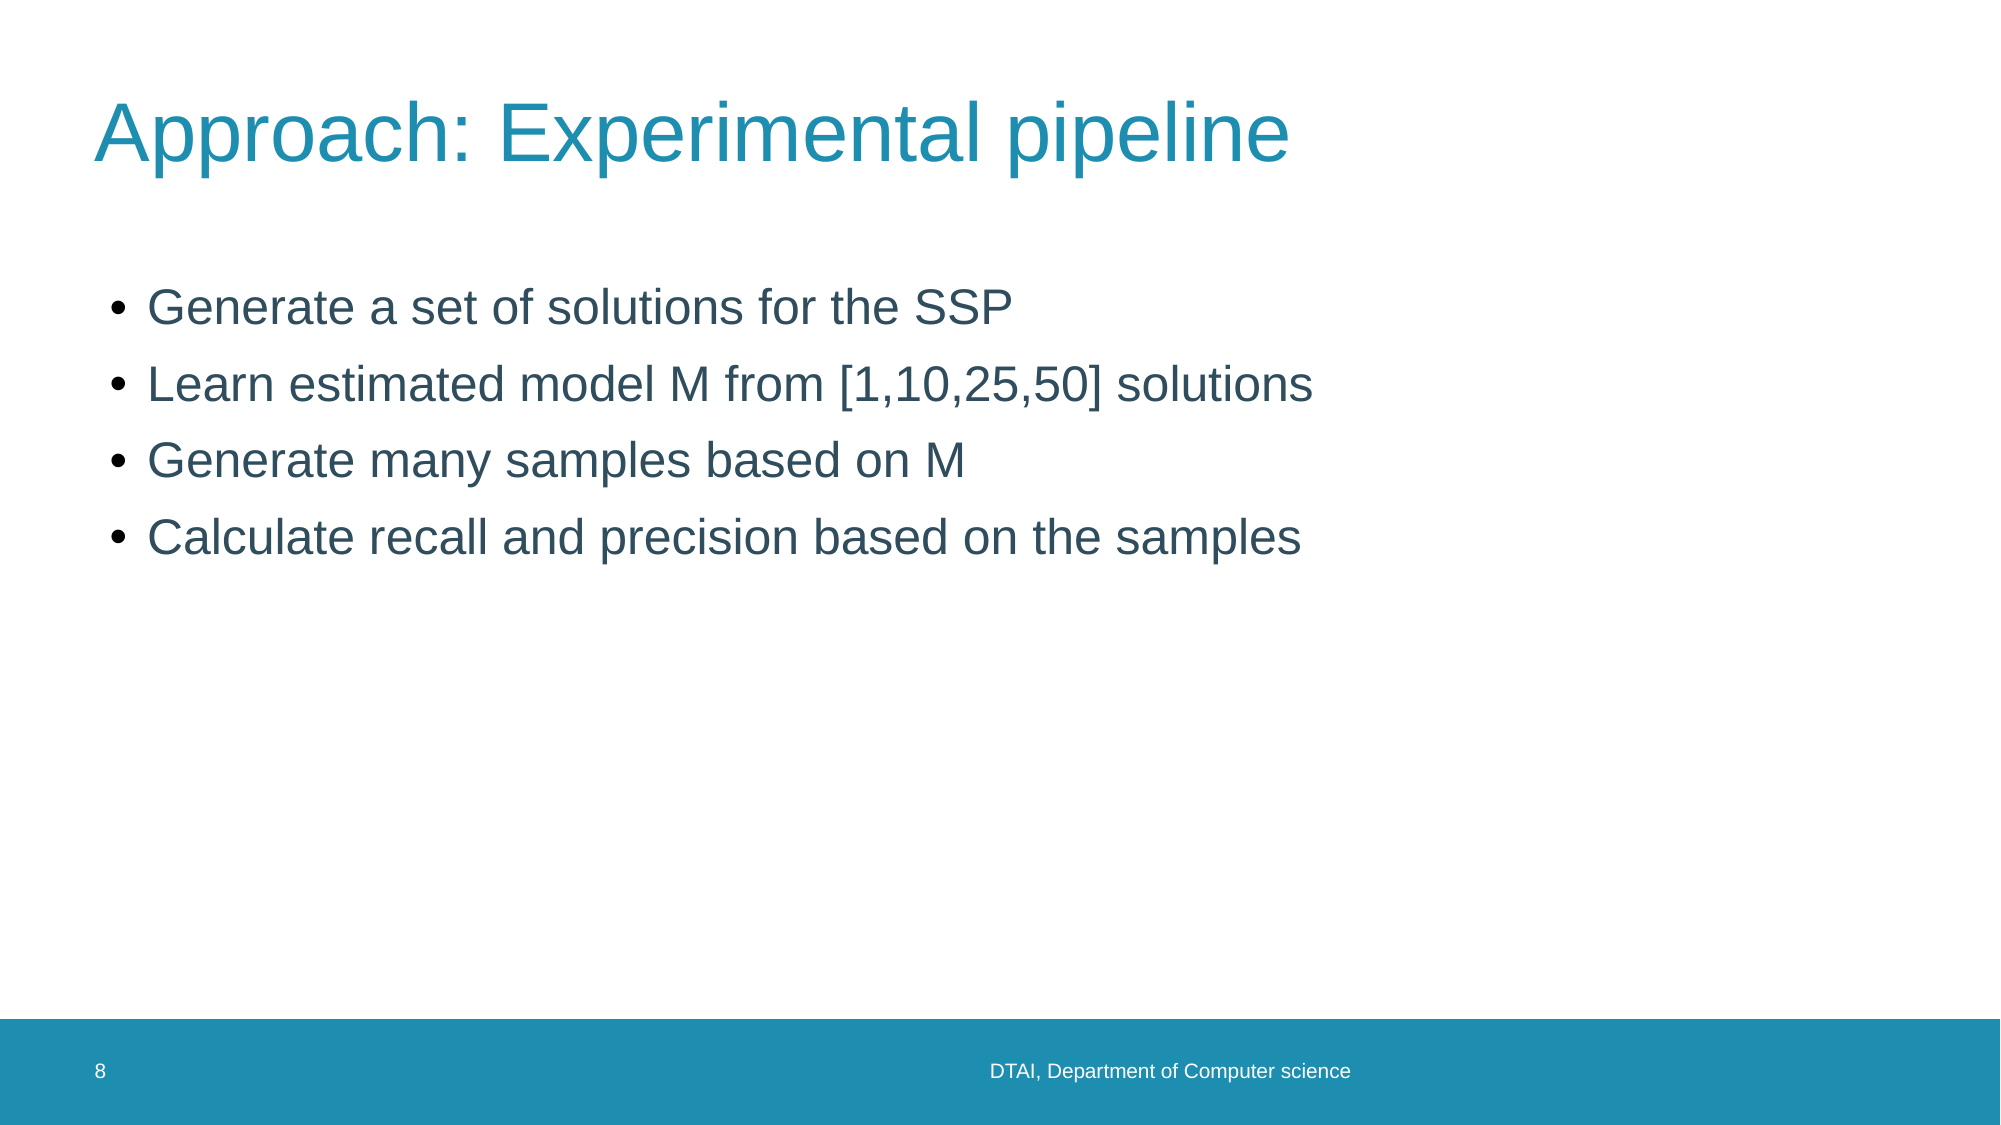

Approach: Experimental pipeline
# Generate a set of solutions for the SSP
Learn estimated model M from [1,10,25,50] solutions
Generate many samples based on M
Calculate recall and precision based on the samples
DTAI, Department of Computer science